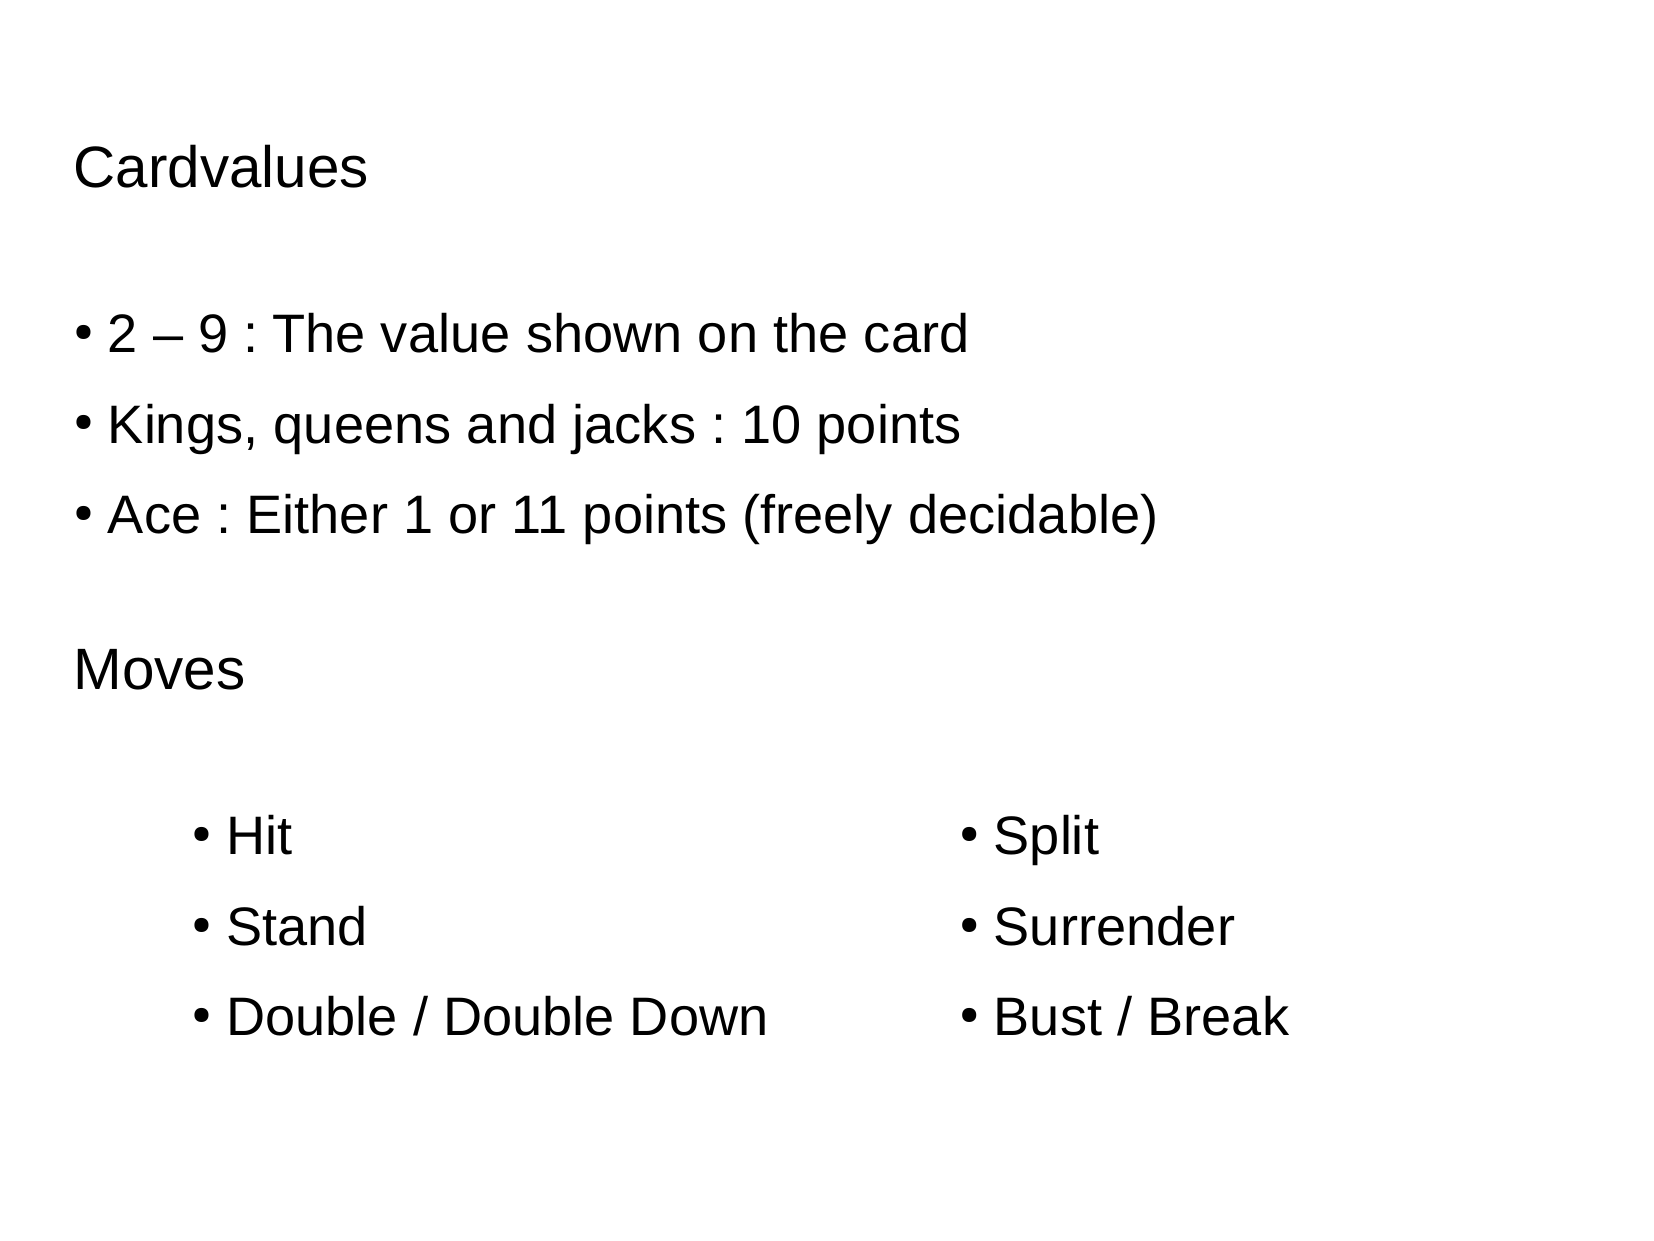

Cardvalues
 2 – 9 : The value shown on the card
 Kings, queens and jacks : 10 points
 Ace : Either 1 or 11 points (freely decidable)
Moves
 Hit
 Stand
 Double / Double Down
 Split
 Surrender
 Bust / Break